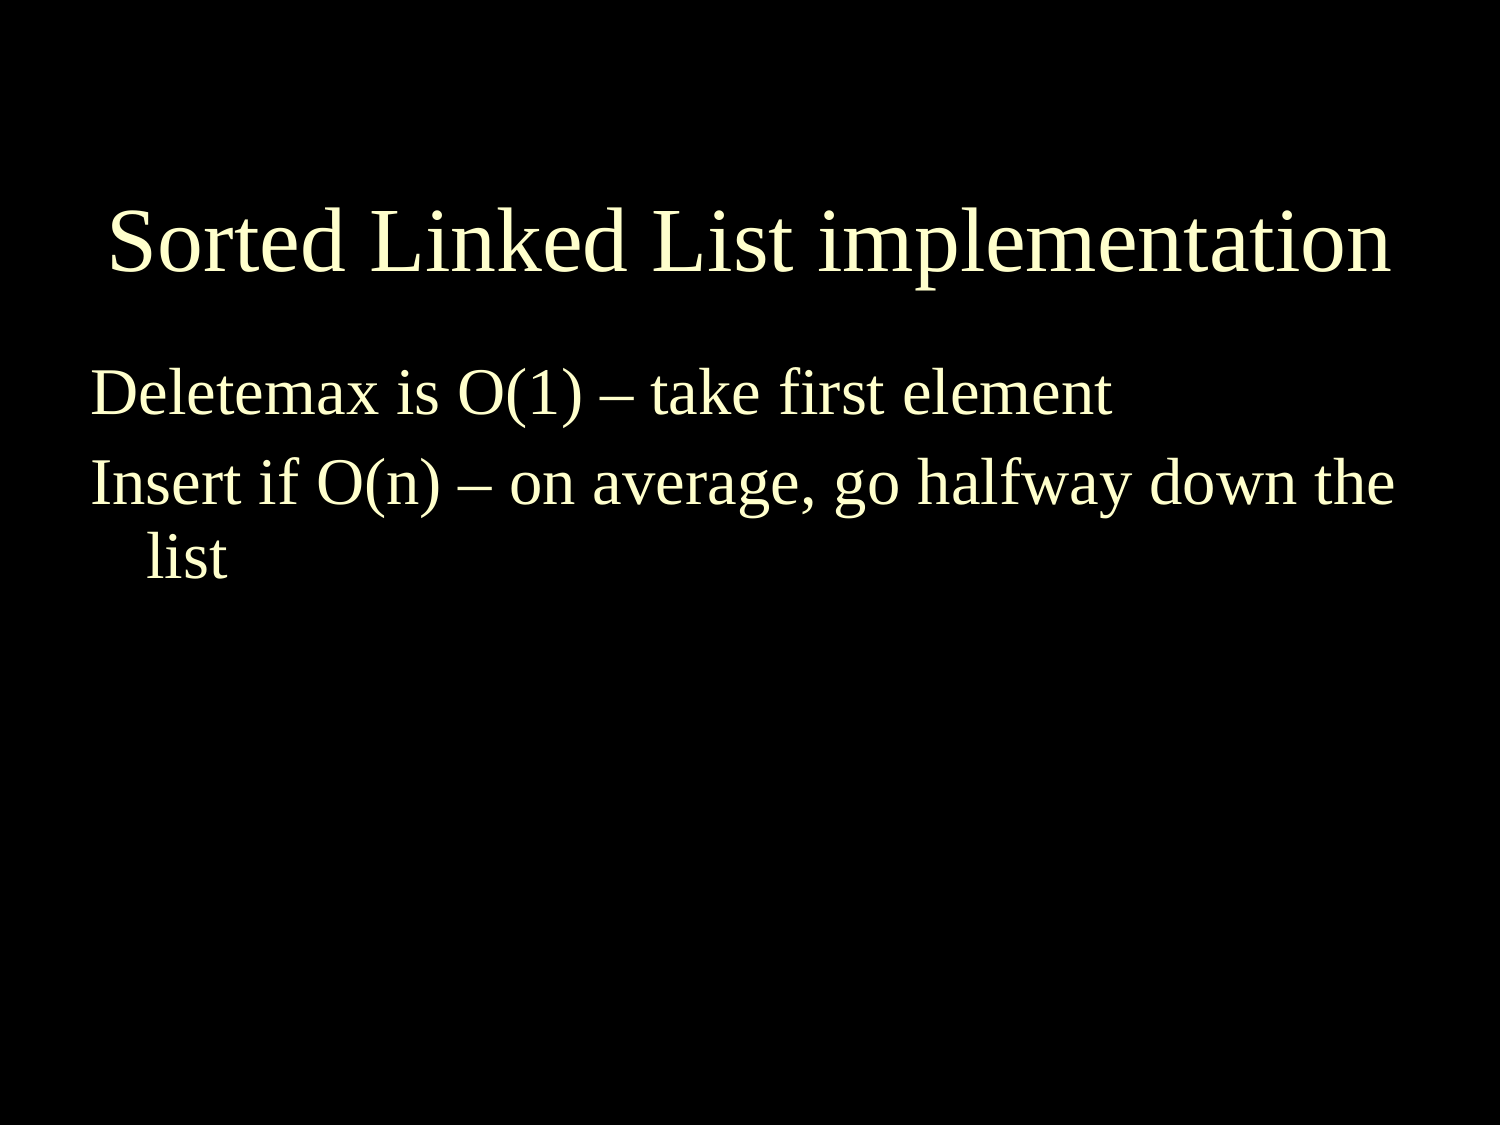

# Sorted Linked List implementation
Deletemax is O(1) – take first element
Insert if O(n) – on average, go halfway down the list